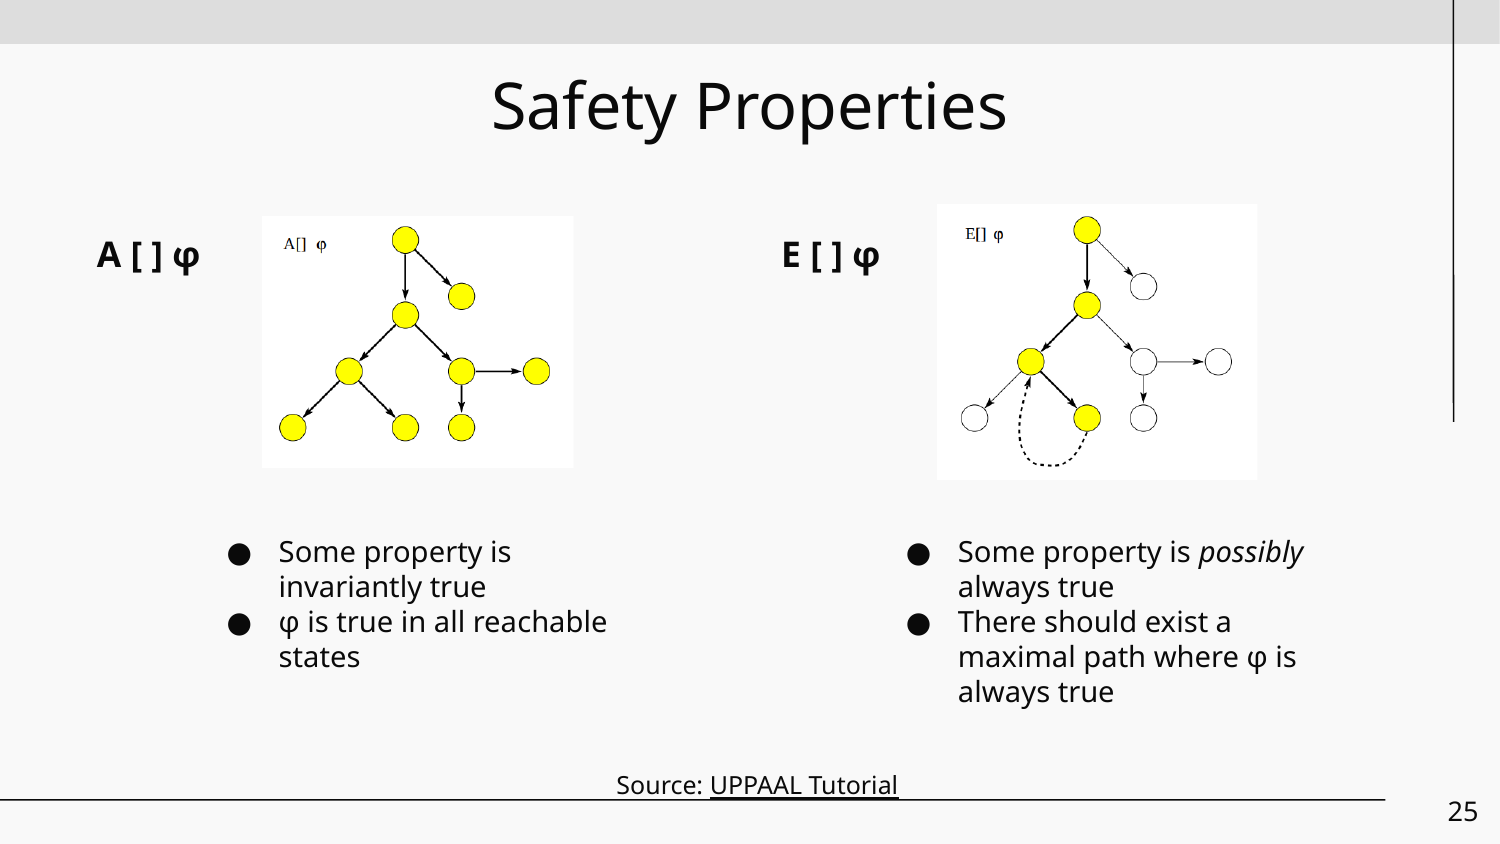

# Safety Properties
A [ ] φ
E [ ] φ
Some property is invariantly true
φ is true in all reachable states
Some property is possibly always true
There should exist a maximal path where φ is always true
Source: UPPAAL Tutorial